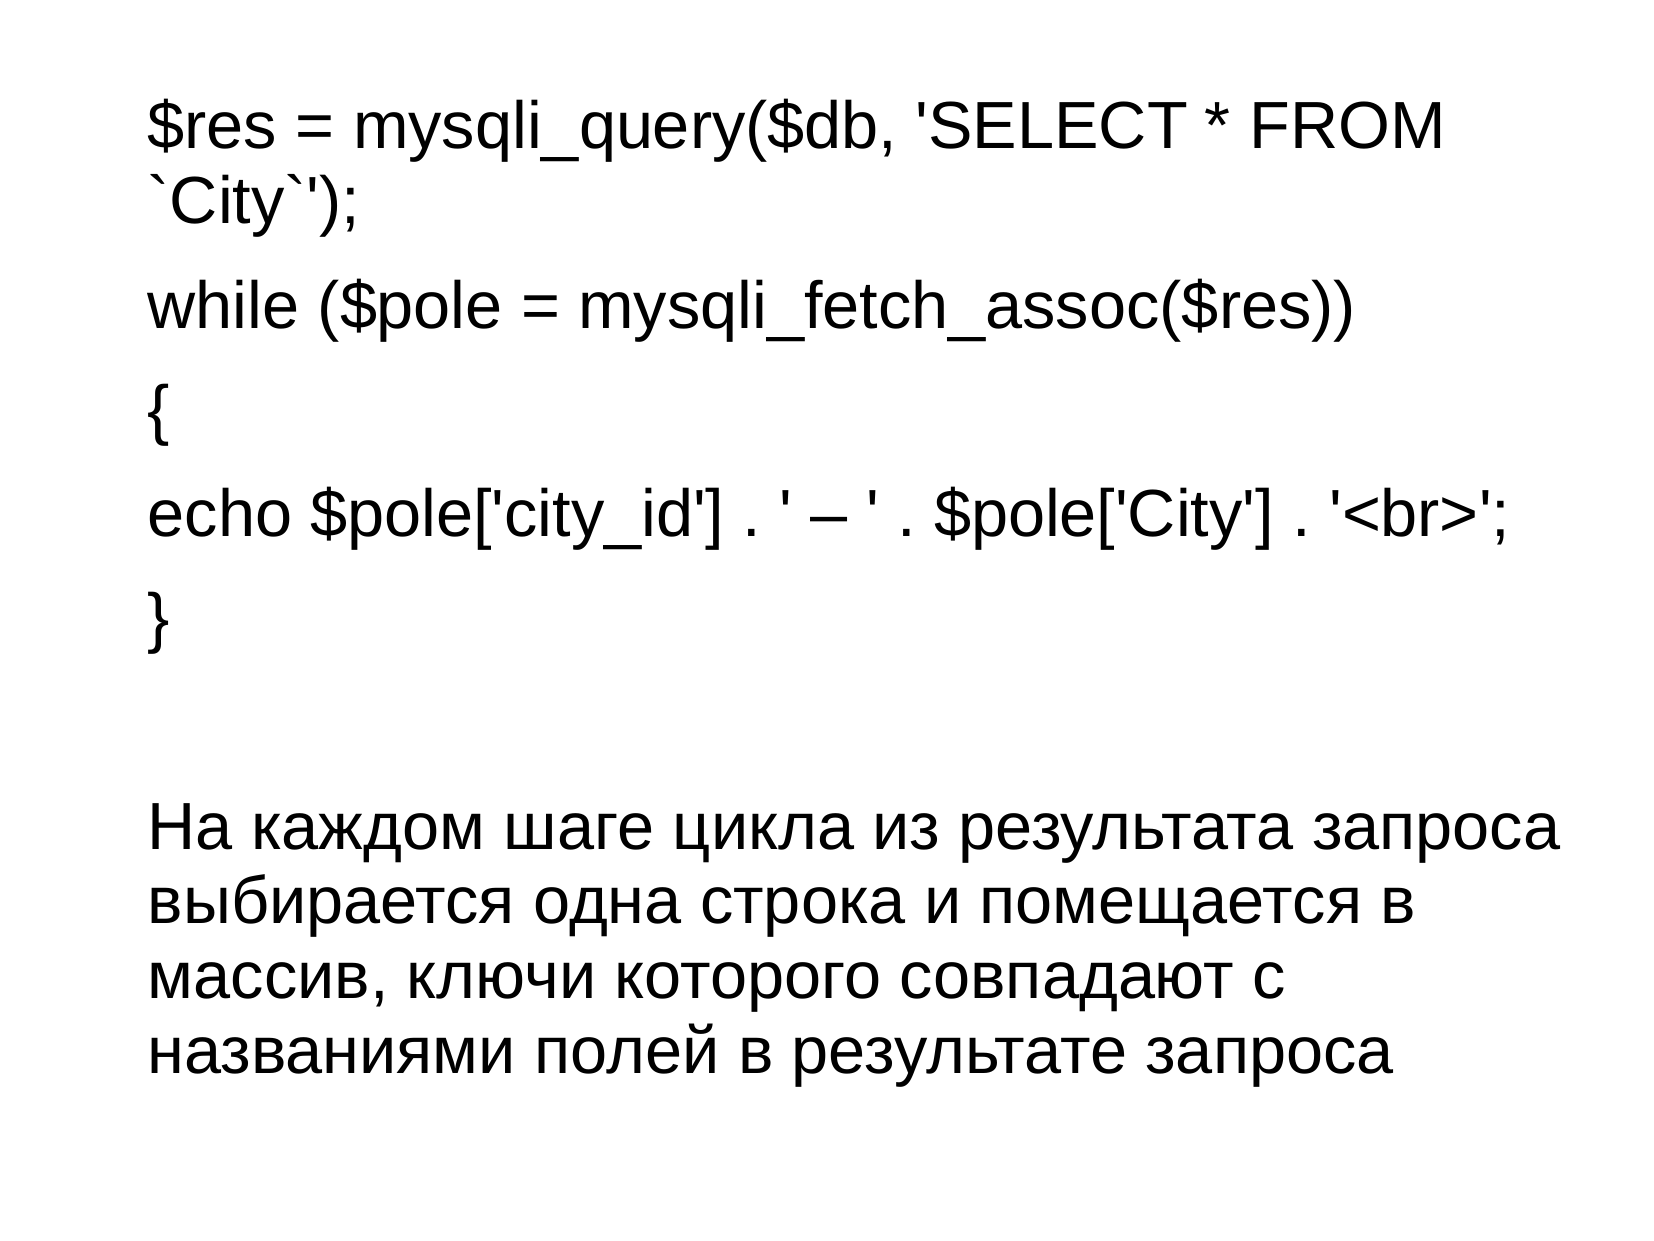

# $res = mysqli_query($db, 'SELECT * FROM `City`');
while ($pole = mysqli_fetch_assoc($res))
{
echo $pole['city_id'] . ' – ' . $pole['City'] . '<br>';
}
На каждом шаге цикла из результата запроса выбирается одна строка и помещается в массив, ключи которого совпадают с названиями полей в результате запроса